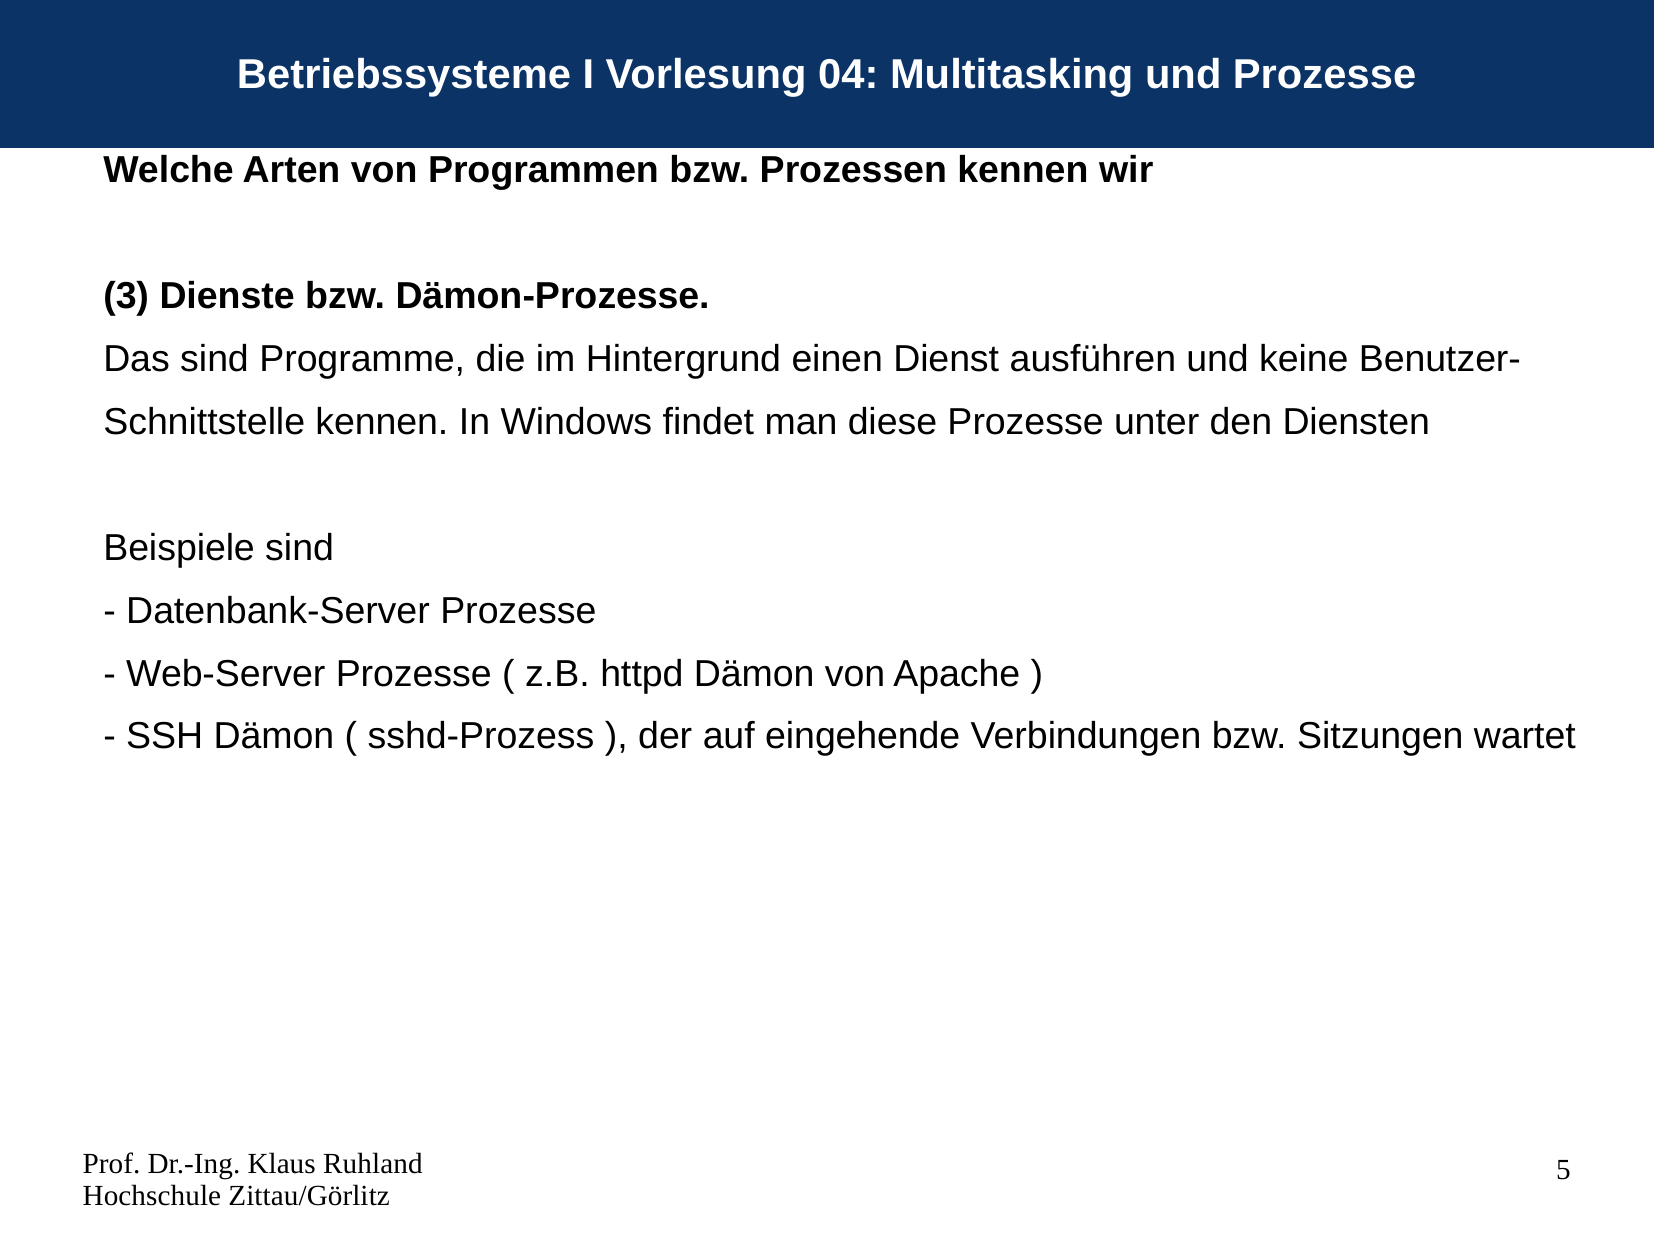

Welche Arten von Programmen bzw. Prozessen kennen wir
(3) Dienste bzw. Dämon-Prozesse.
Das sind Programme, die im Hintergrund einen Dienst ausführen und keine Benutzer-Schnittstelle kennen. In Windows findet man diese Prozesse unter den Diensten
Beispiele sind
- Datenbank-Server Prozesse
- Web-Server Prozesse ( z.B. httpd Dämon von Apache )
- SSH Dämon ( sshd-Prozess ), der auf eingehende Verbindungen bzw. Sitzungen wartet
5